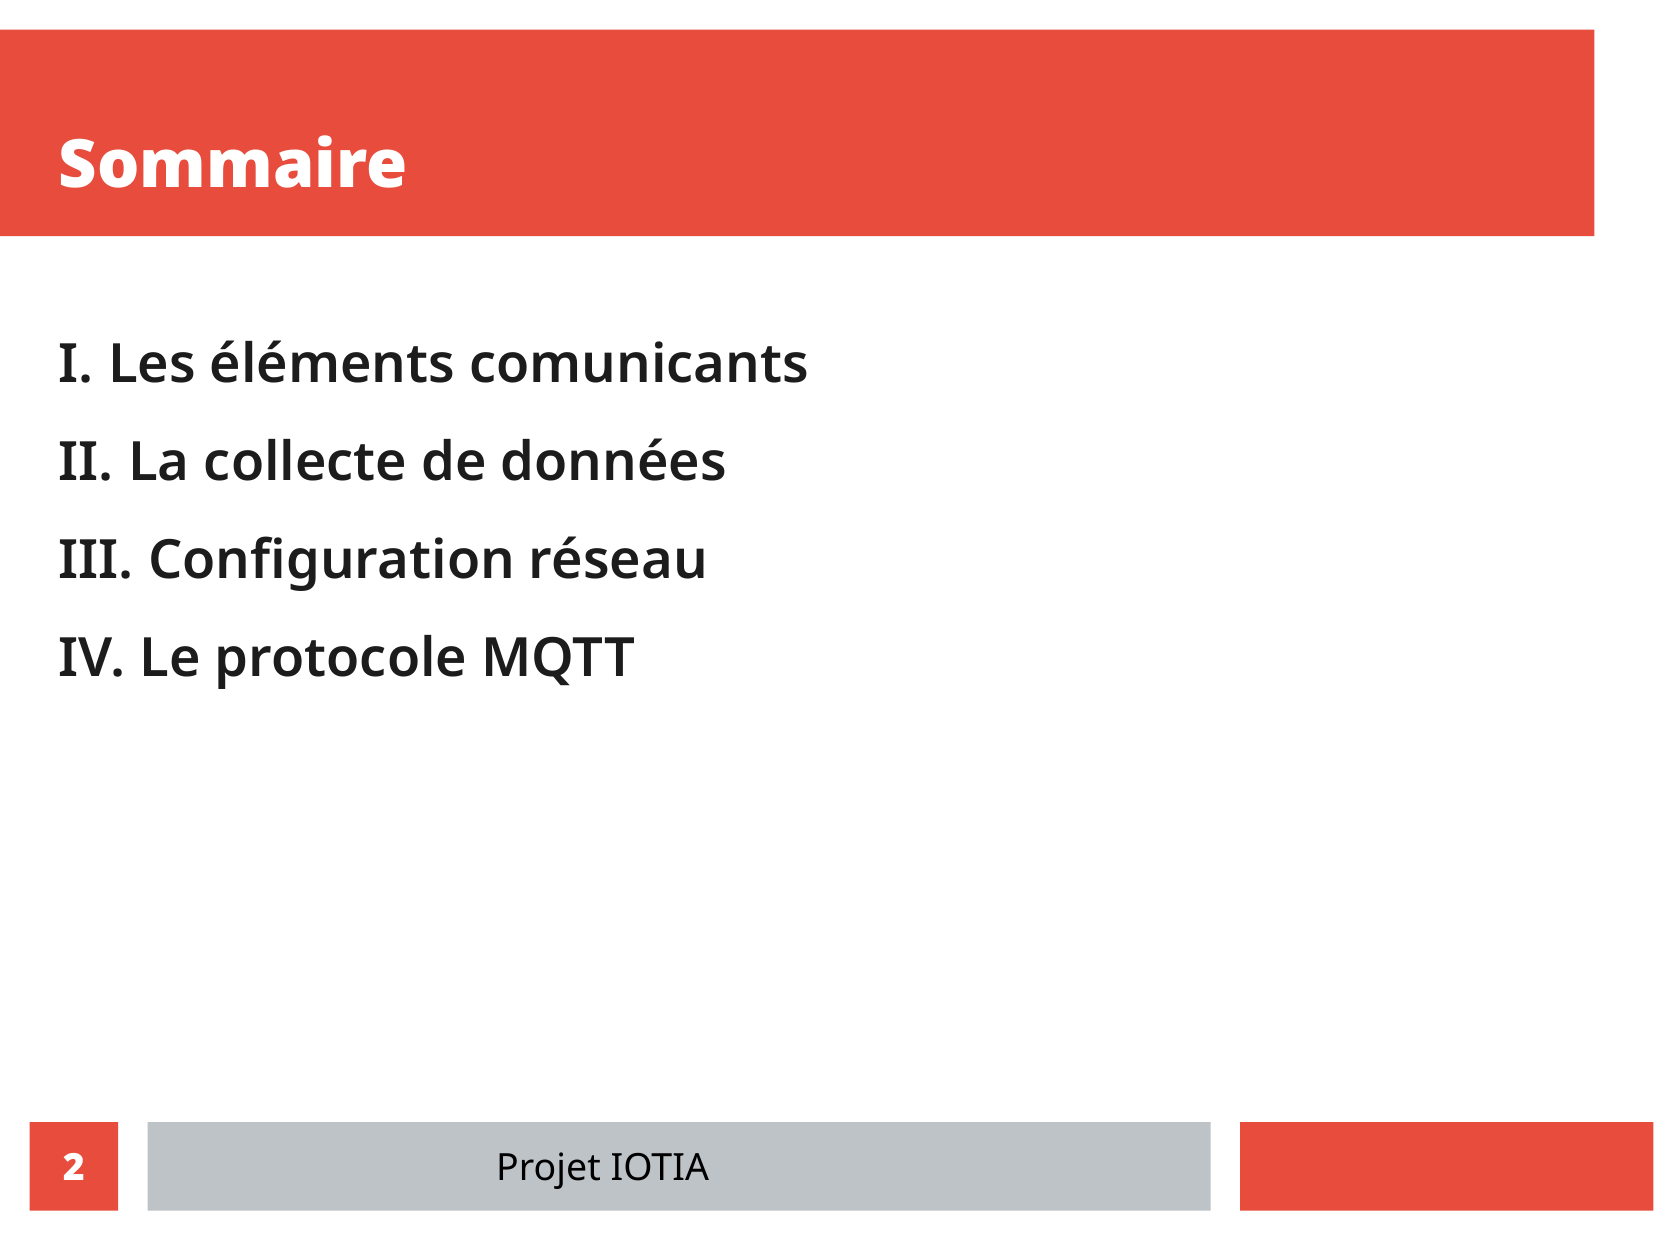

# Sommaire
I. Les éléments comunicants
II. La collecte de données
III. Configuration réseau
IV. Le protocole MQTT
2